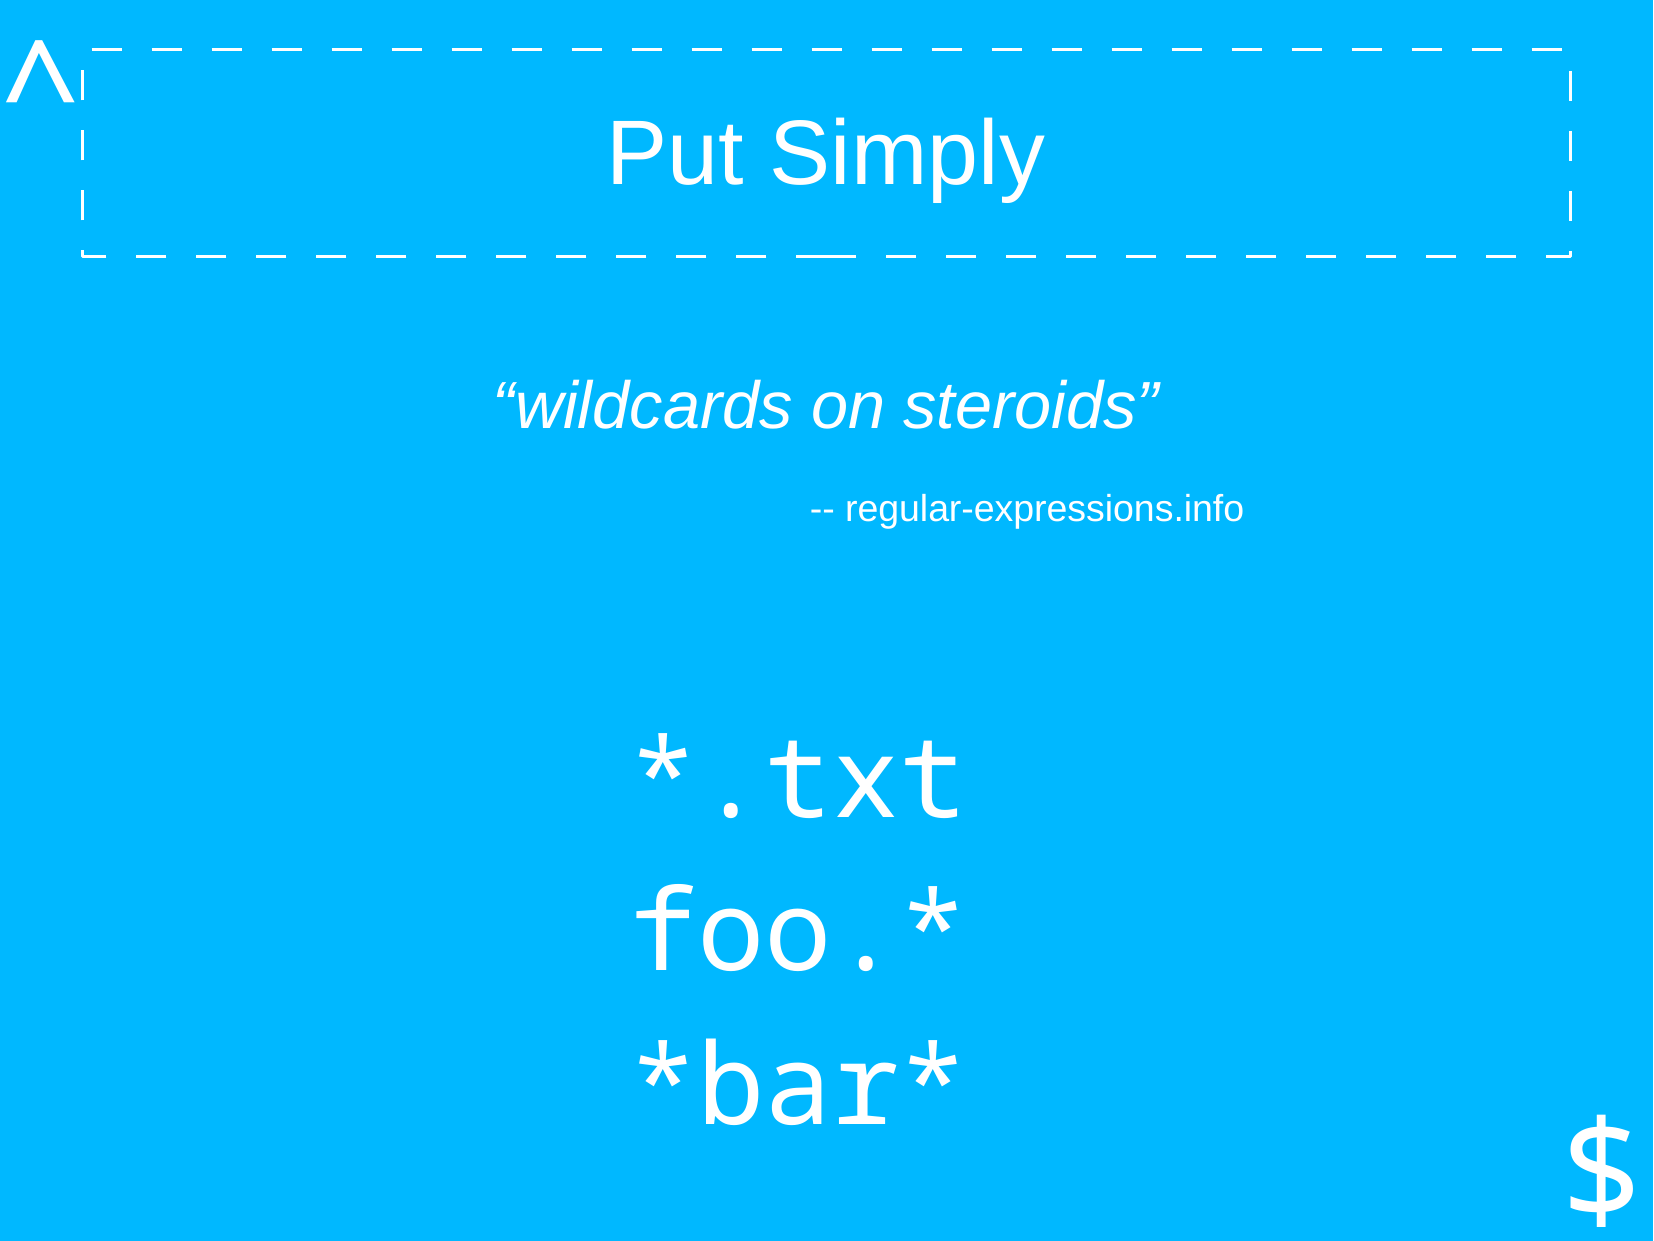

# Put Simply
“wildcards on steroids”
-- regular-expressions.info
*.txt
foo.*
*bar*